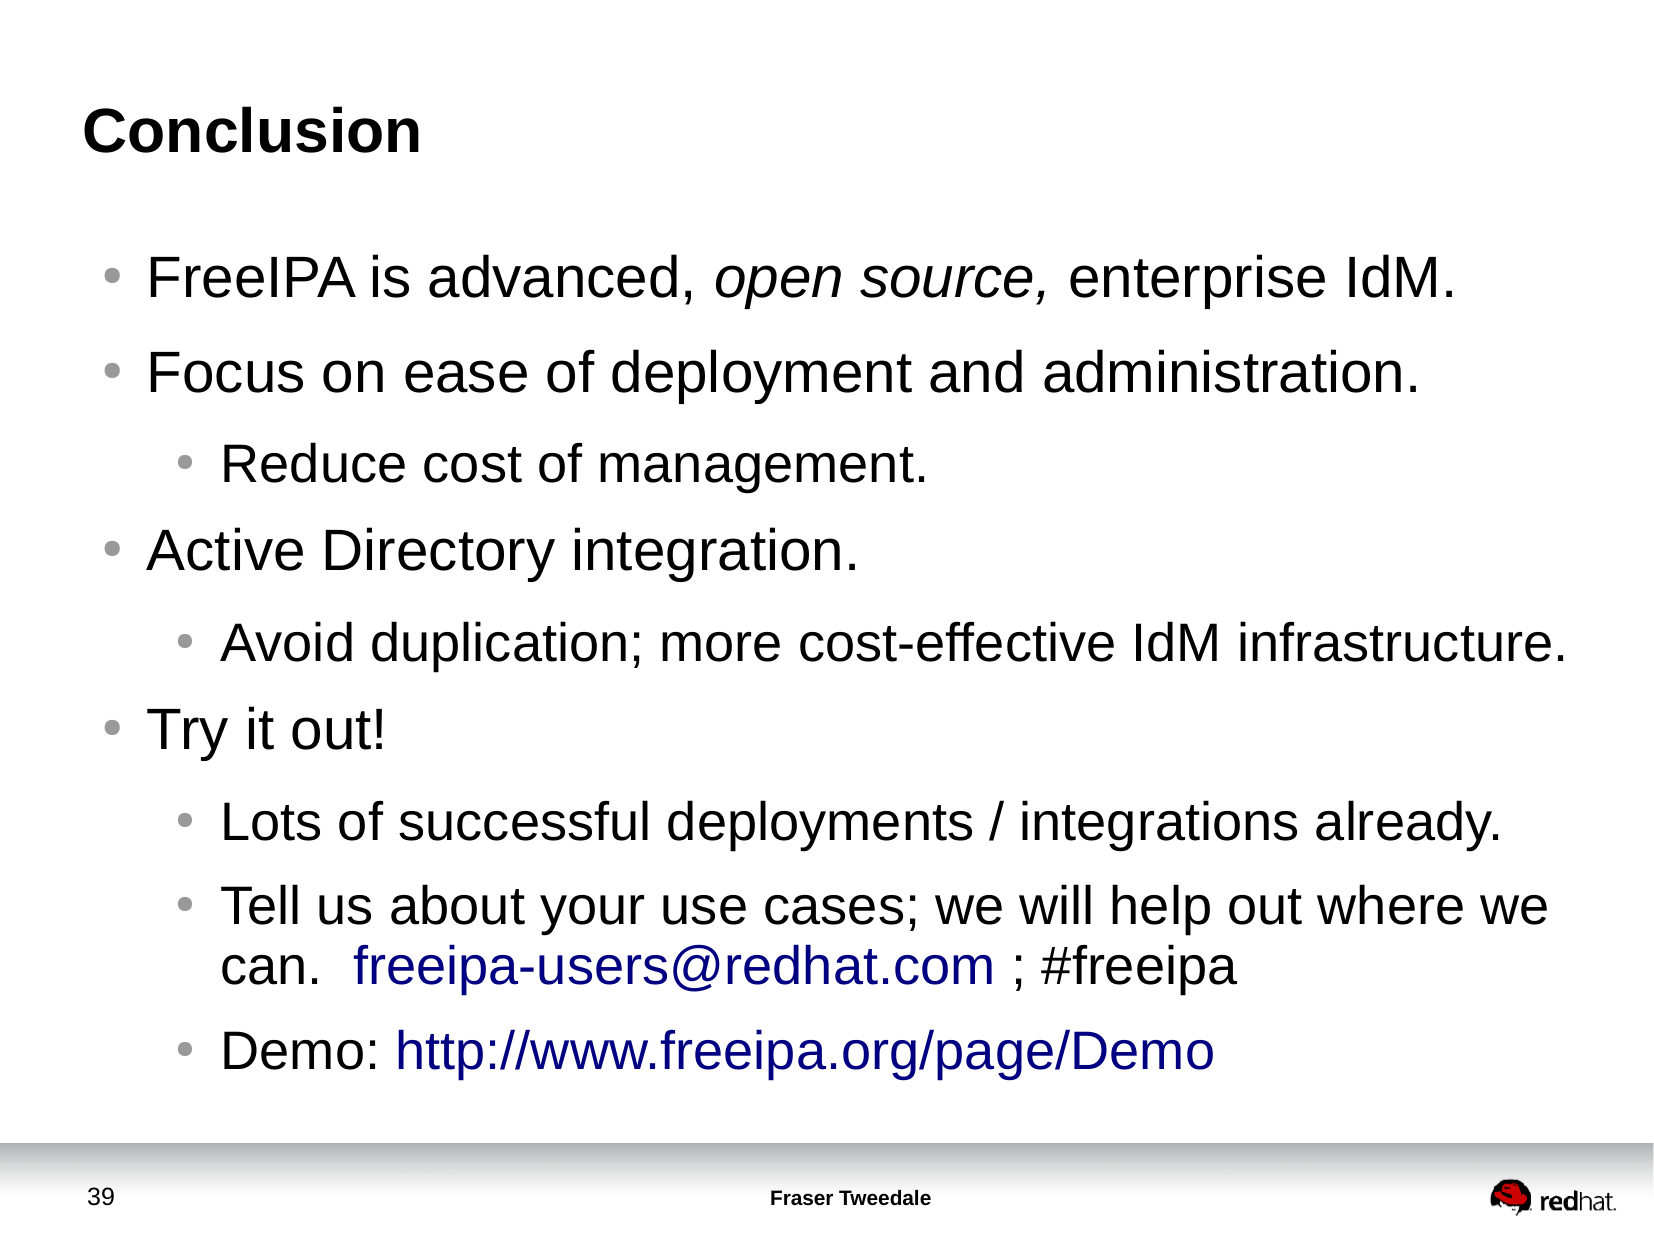

# Conclusion
FreeIPA is advanced, open source, enterprise IdM.
Focus on ease of deployment and administration.
Reduce cost of management.
Active Directory integration.
Avoid duplication; more cost-effective IdM infrastructure.
Try it out!
Lots of successful deployments / integrations already.
Tell us about your use cases; we will help out where we can. freeipa-users@redhat.com ; #freeipa
Demo: http://www.freeipa.org/page/Demo